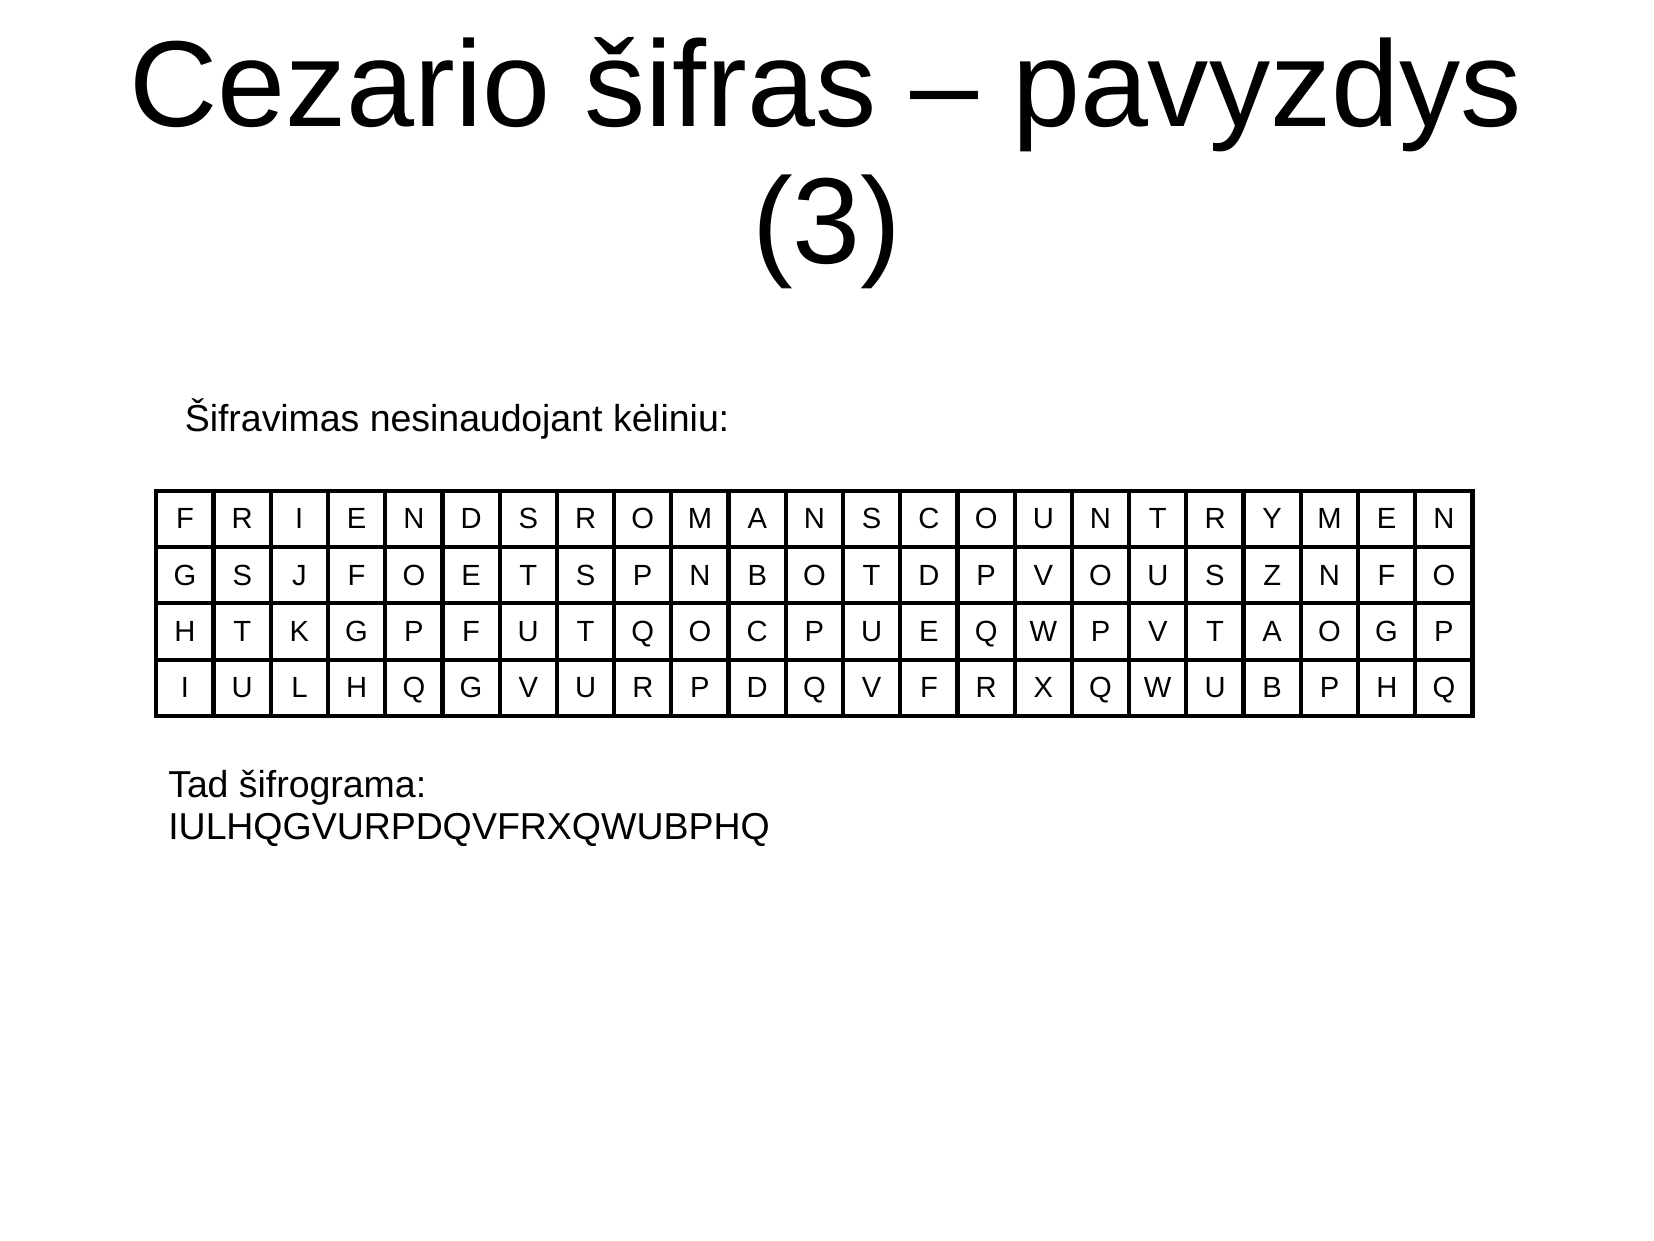

# Cezario šifras – pavyzdys (3)
Šifravimas nesinaudojant kėliniu:
| F | R | I | E | N | D | S | R | O | M | A | N | S | C | O | U | N | T | R | Y | M | E | N |
| --- | --- | --- | --- | --- | --- | --- | --- | --- | --- | --- | --- | --- | --- | --- | --- | --- | --- | --- | --- | --- | --- | --- |
| G | S | J | F | O | E | T | S | P | N | B | O | T | D | P | V | O | U | S | Z | N | F | O |
| H | T | K | G | P | F | U | T | Q | O | C | P | U | E | Q | W | P | V | T | A | O | G | P |
| I | U | L | H | Q | G | V | U | R | P | D | Q | V | F | R | X | Q | W | U | B | P | H | Q |
Tad šifrograma:
IULHQGVURPDQVFRXQWUBPHQ